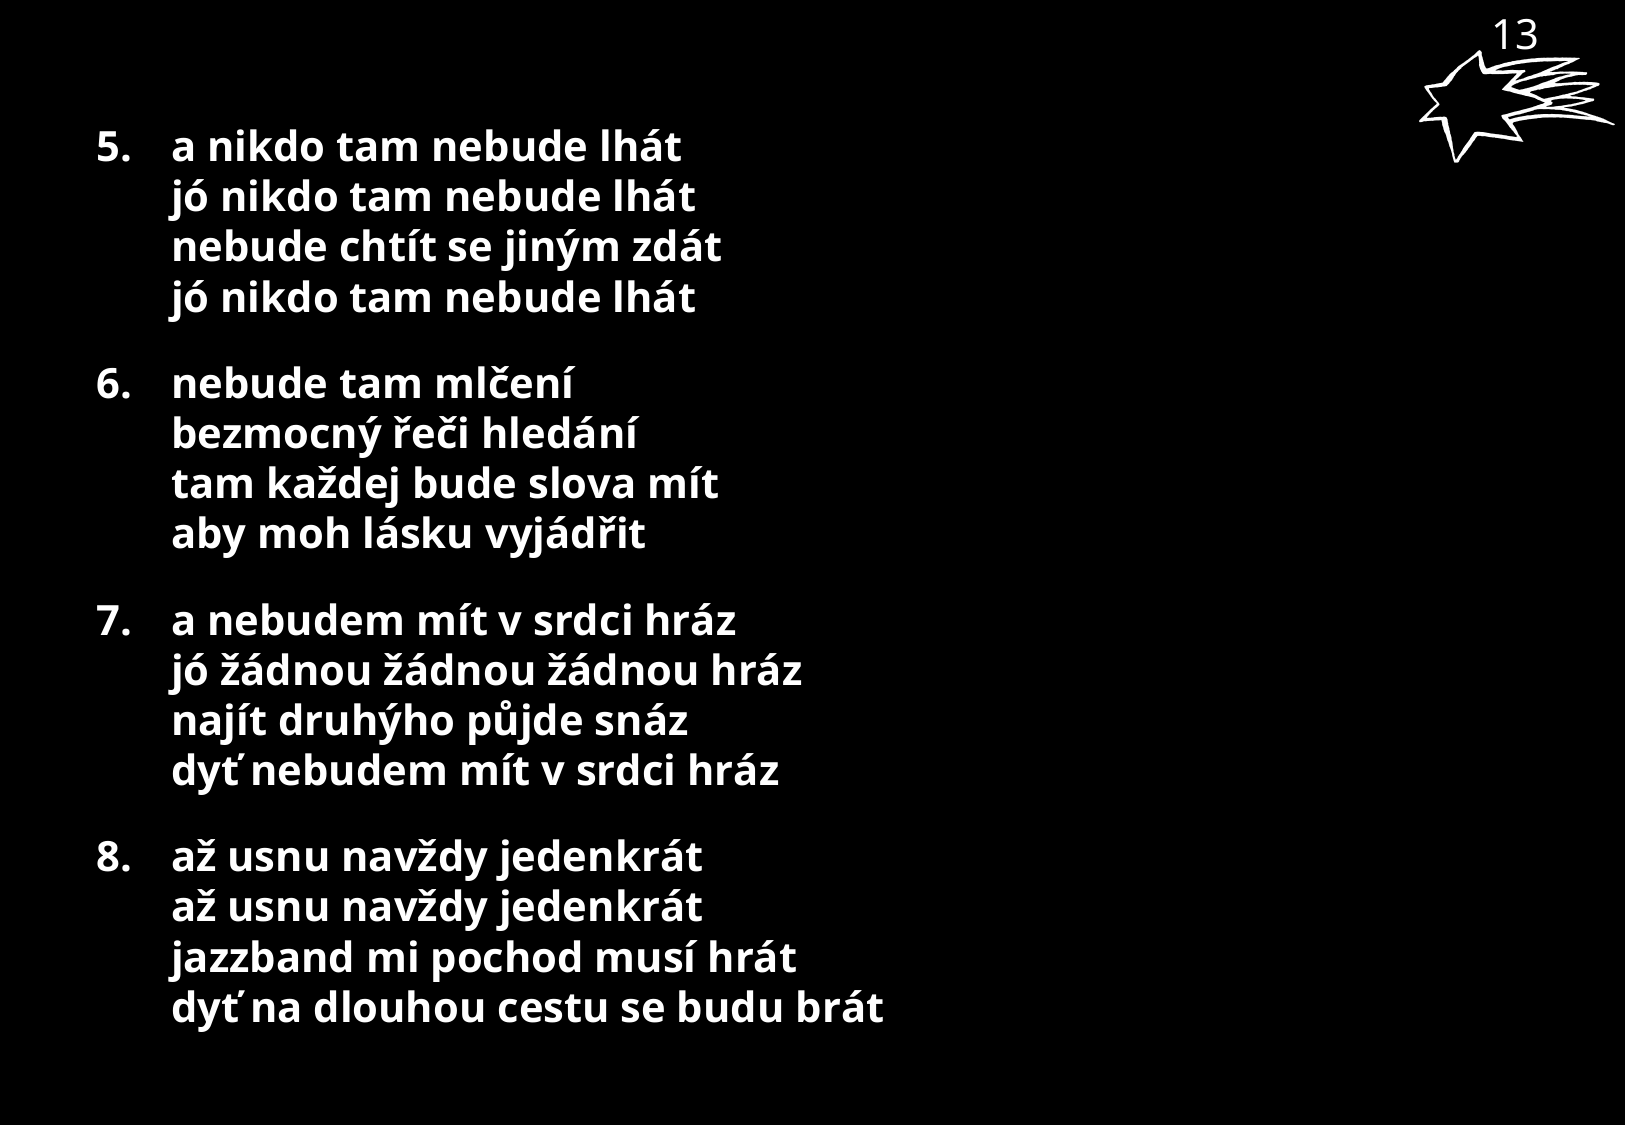

13
# a nikdo tam nebude lhát jó nikdo tam nebude lhát nebude chtít se jiným zdát jó nikdo tam nebude lhát
nebude tam mlčení
bezmocný řeči hledání
tam každej bude slova mít
aby moh lásku vyjádřit
a nebudem mít v srdci hráz
jó žádnou žádnou žádnou hráz
najít druhýho půjde snáz
dyť nebudem mít v srdci hráz
až usnu navždy jedenkrát
až usnu navždy jedenkrát
jazzband mi pochod musí hrát
dyť na dlouhou cestu se budu brát